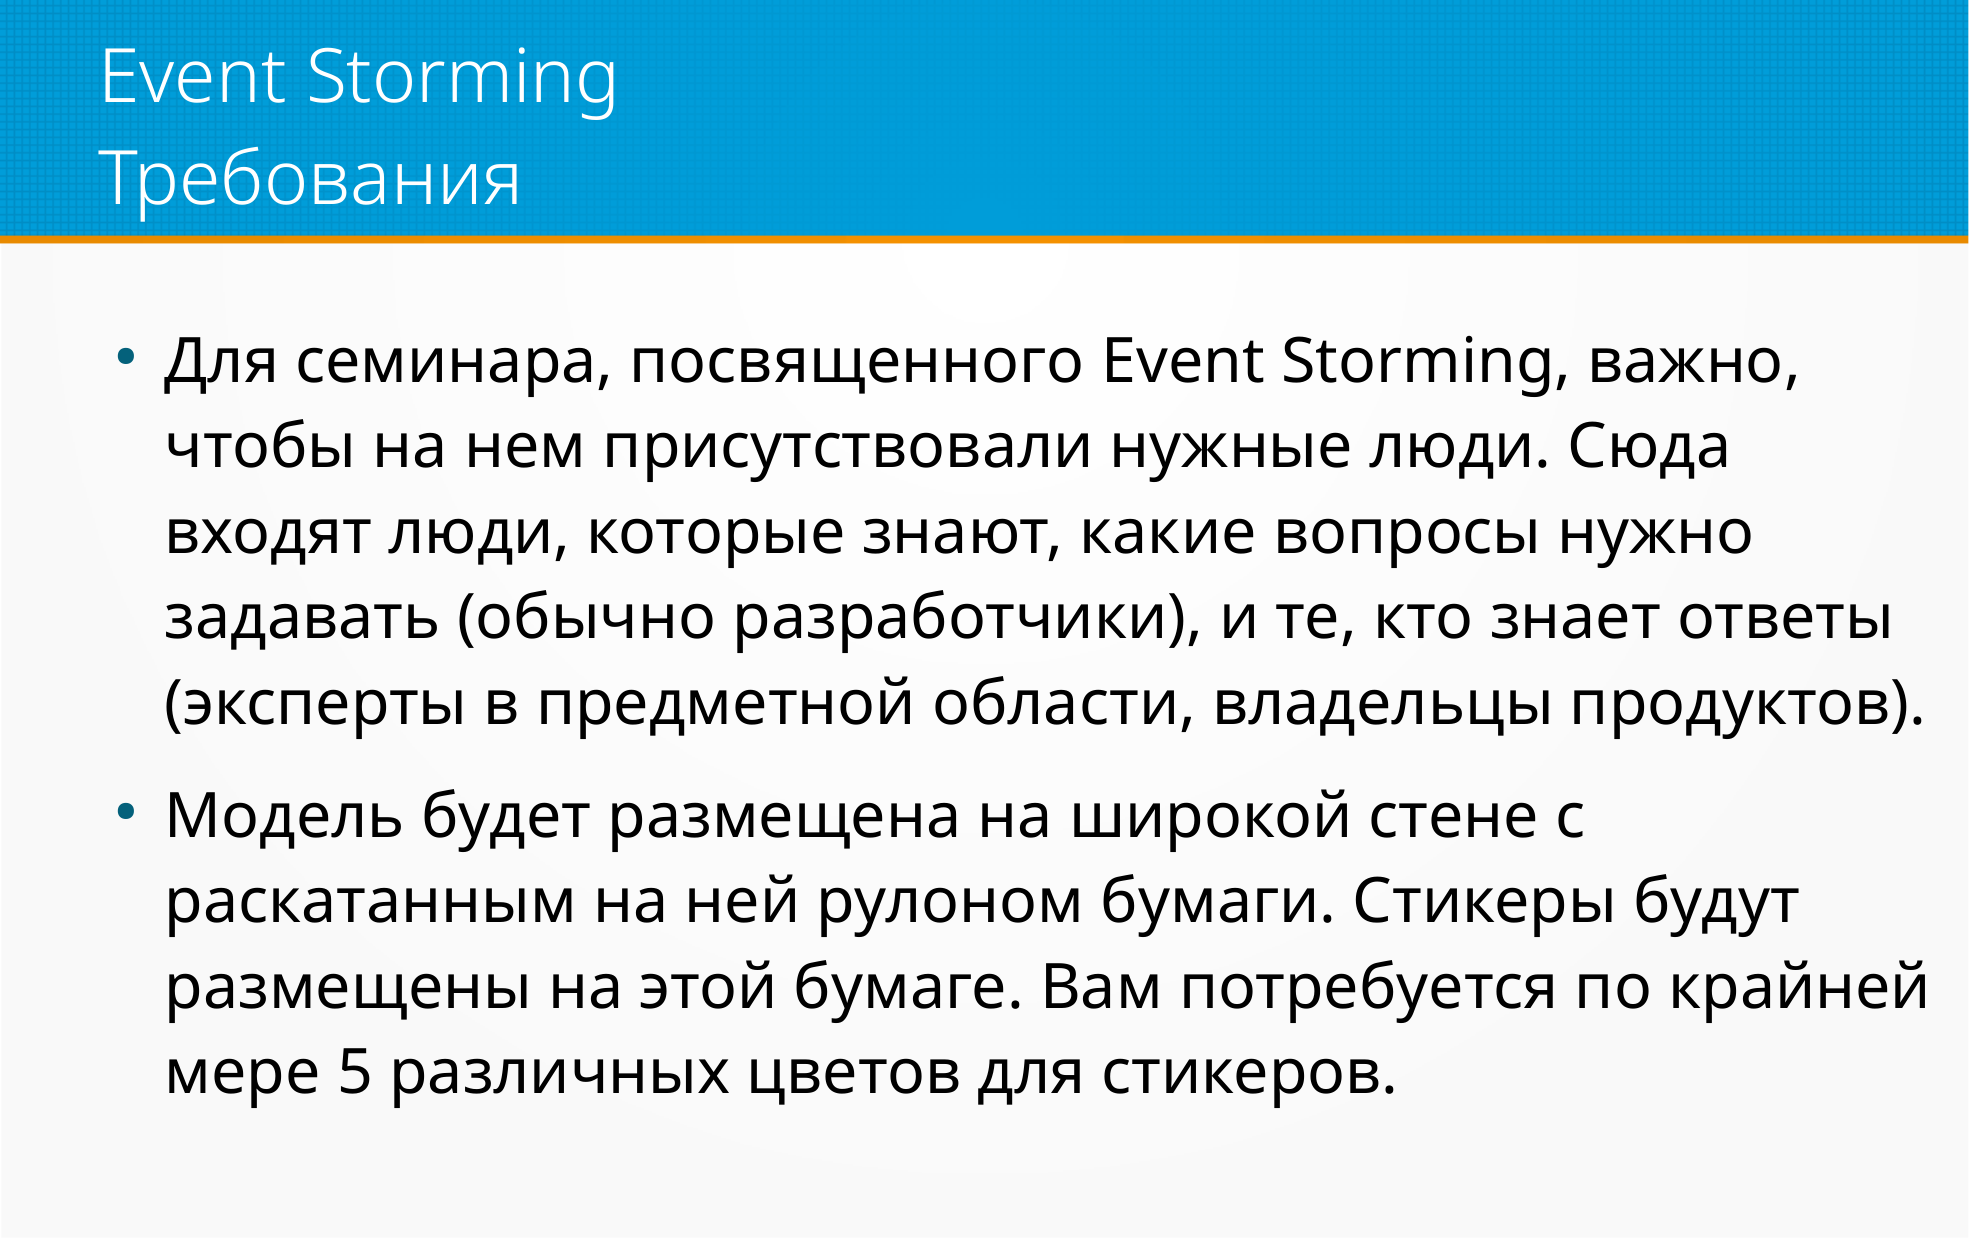

# Event Storming Требования
Для семинара, посвященного Event Storming, важно, чтобы на нем присутствовали нужные люди. Сюда входят люди, которые знают, какие вопросы нужно задавать (обычно разработчики), и те, кто знает ответы (эксперты в предметной области, владельцы продуктов).
Модель будет размещена на широкой стене с раскатанным на ней рулоном бумаги. Стикеры будут размещены на этой бумаге. Вам потребуется по крайней мере 5 различных цветов для стикеров.